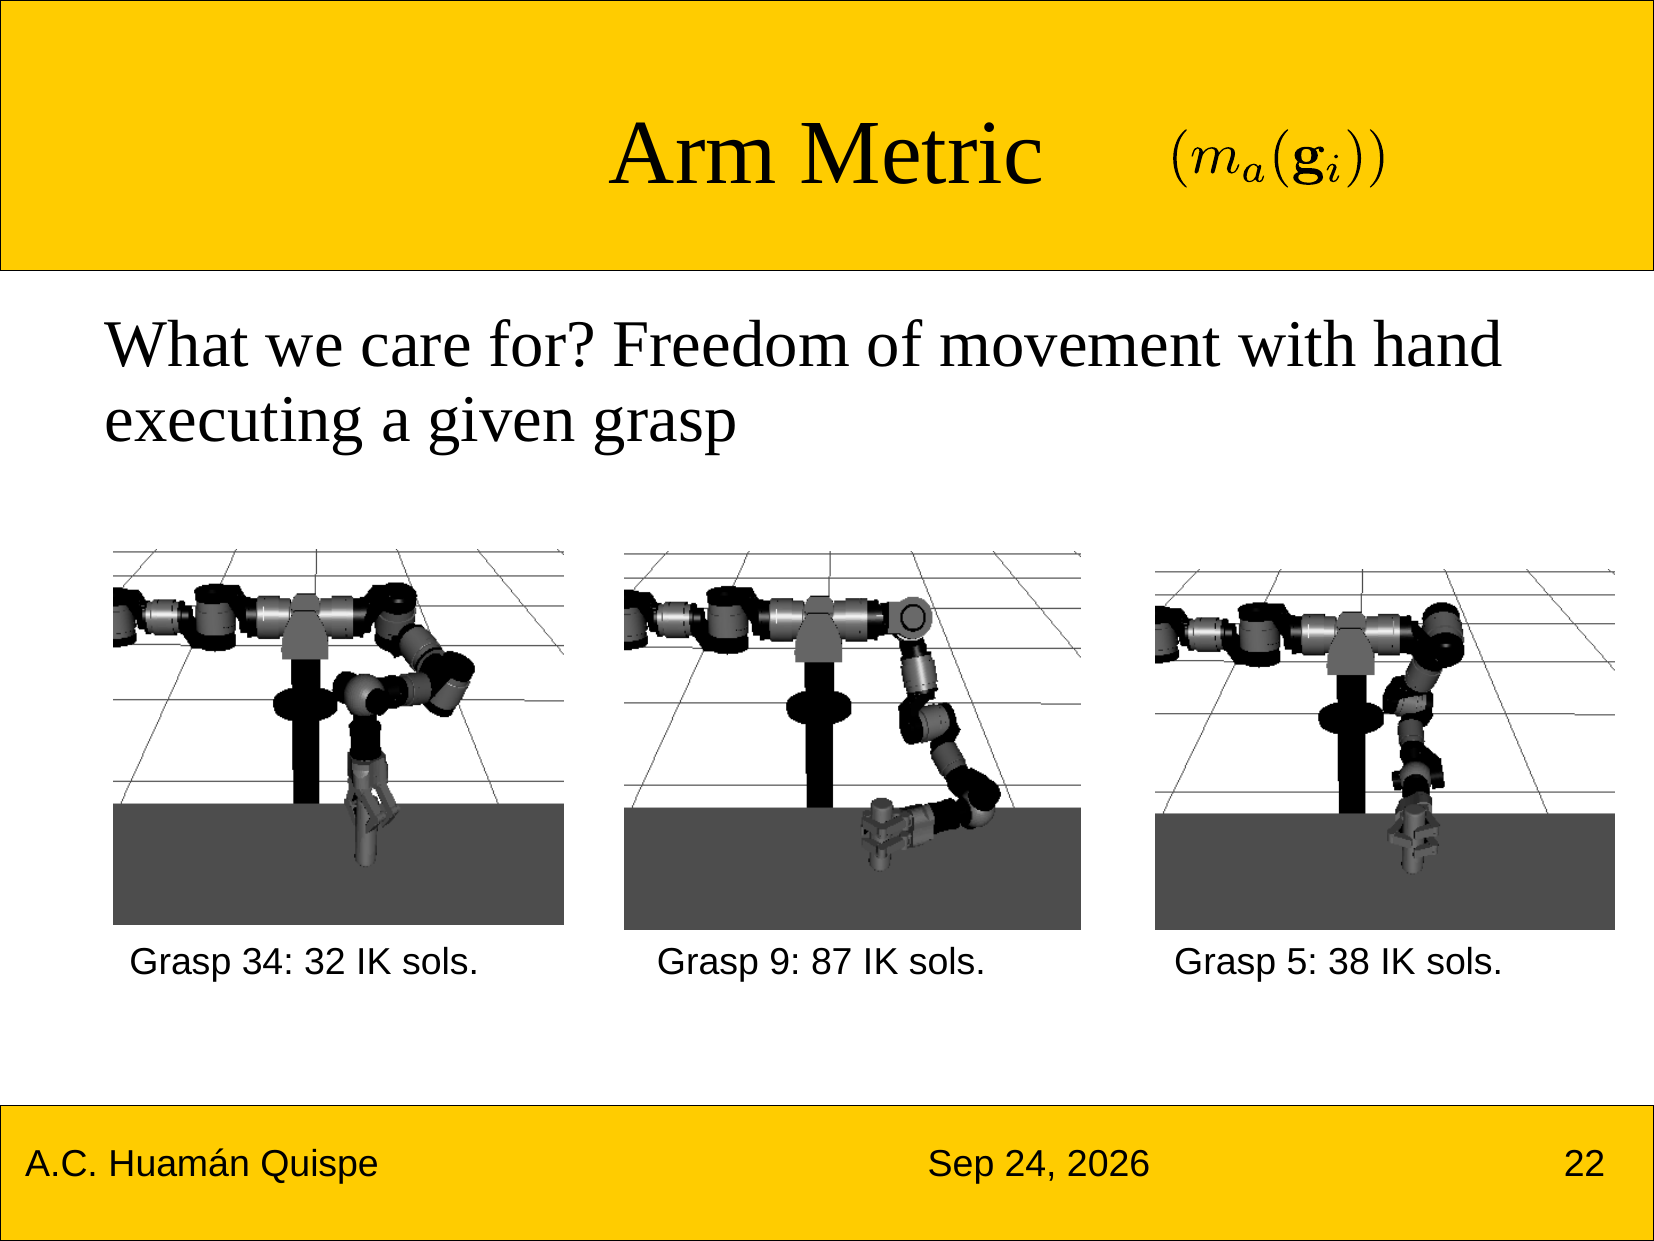

# Arm Metric
What we care for? Freedom of movement with hand executing a given grasp
Grasp 34: 32 IK sols. Grasp 9: 87 IK sols. Grasp 5: 38 IK sols.